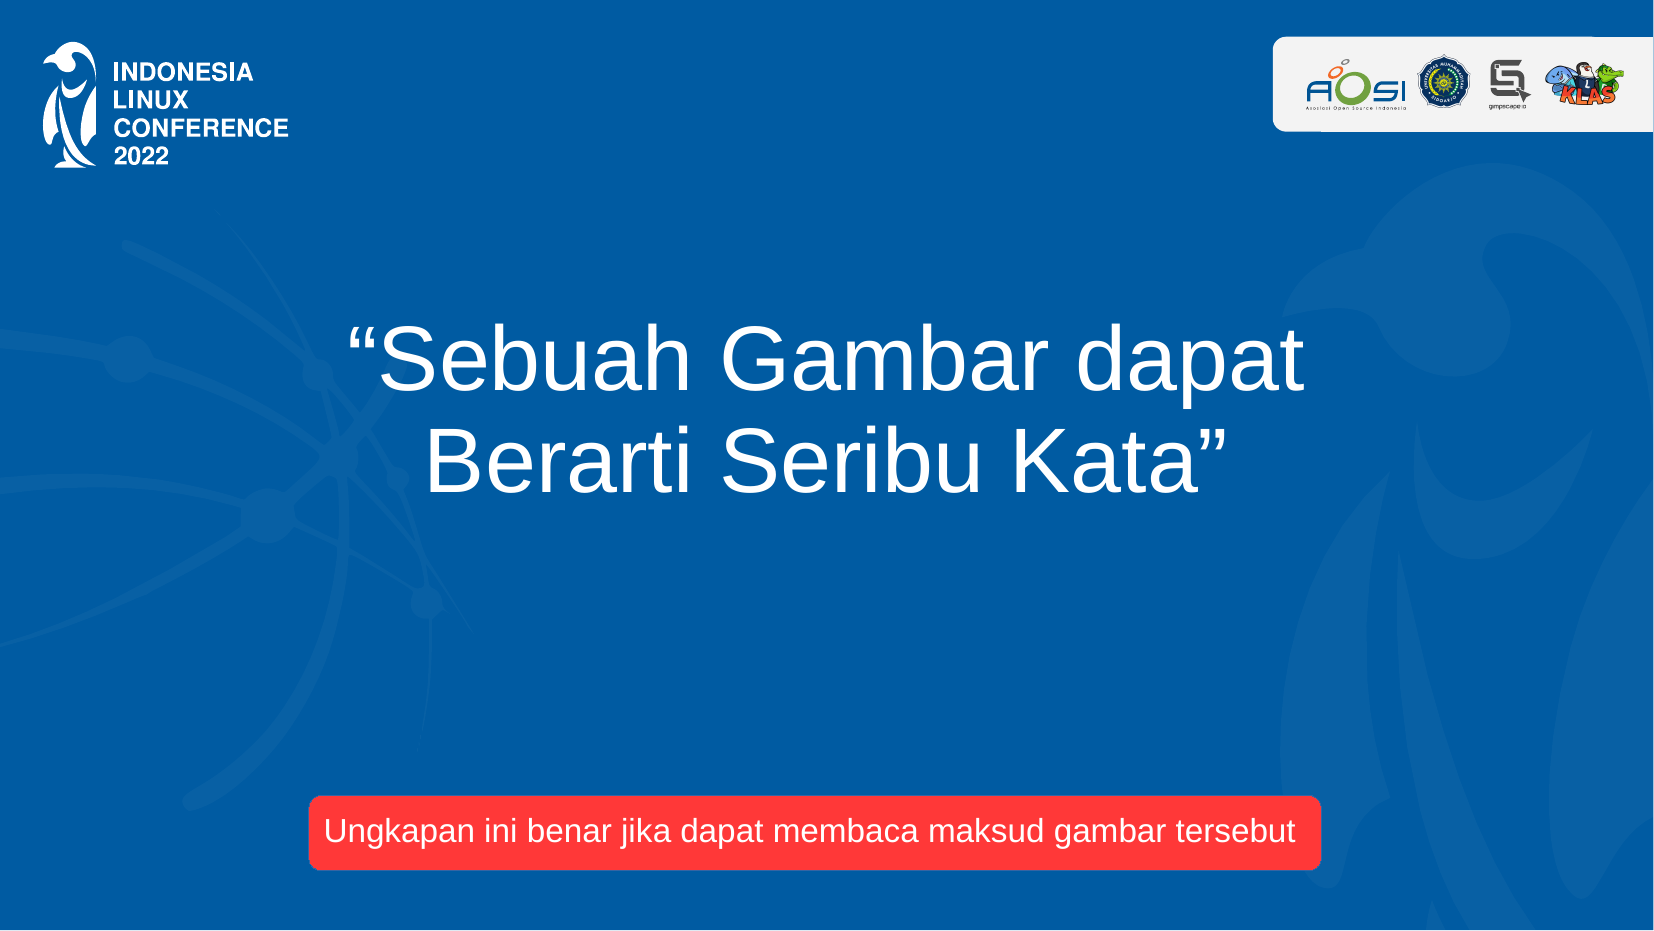

“Sebuah Gambar dapat Berarti Seribu Kata”
Ungkapan ini benar jika dapat membaca maksud gambar tersebut